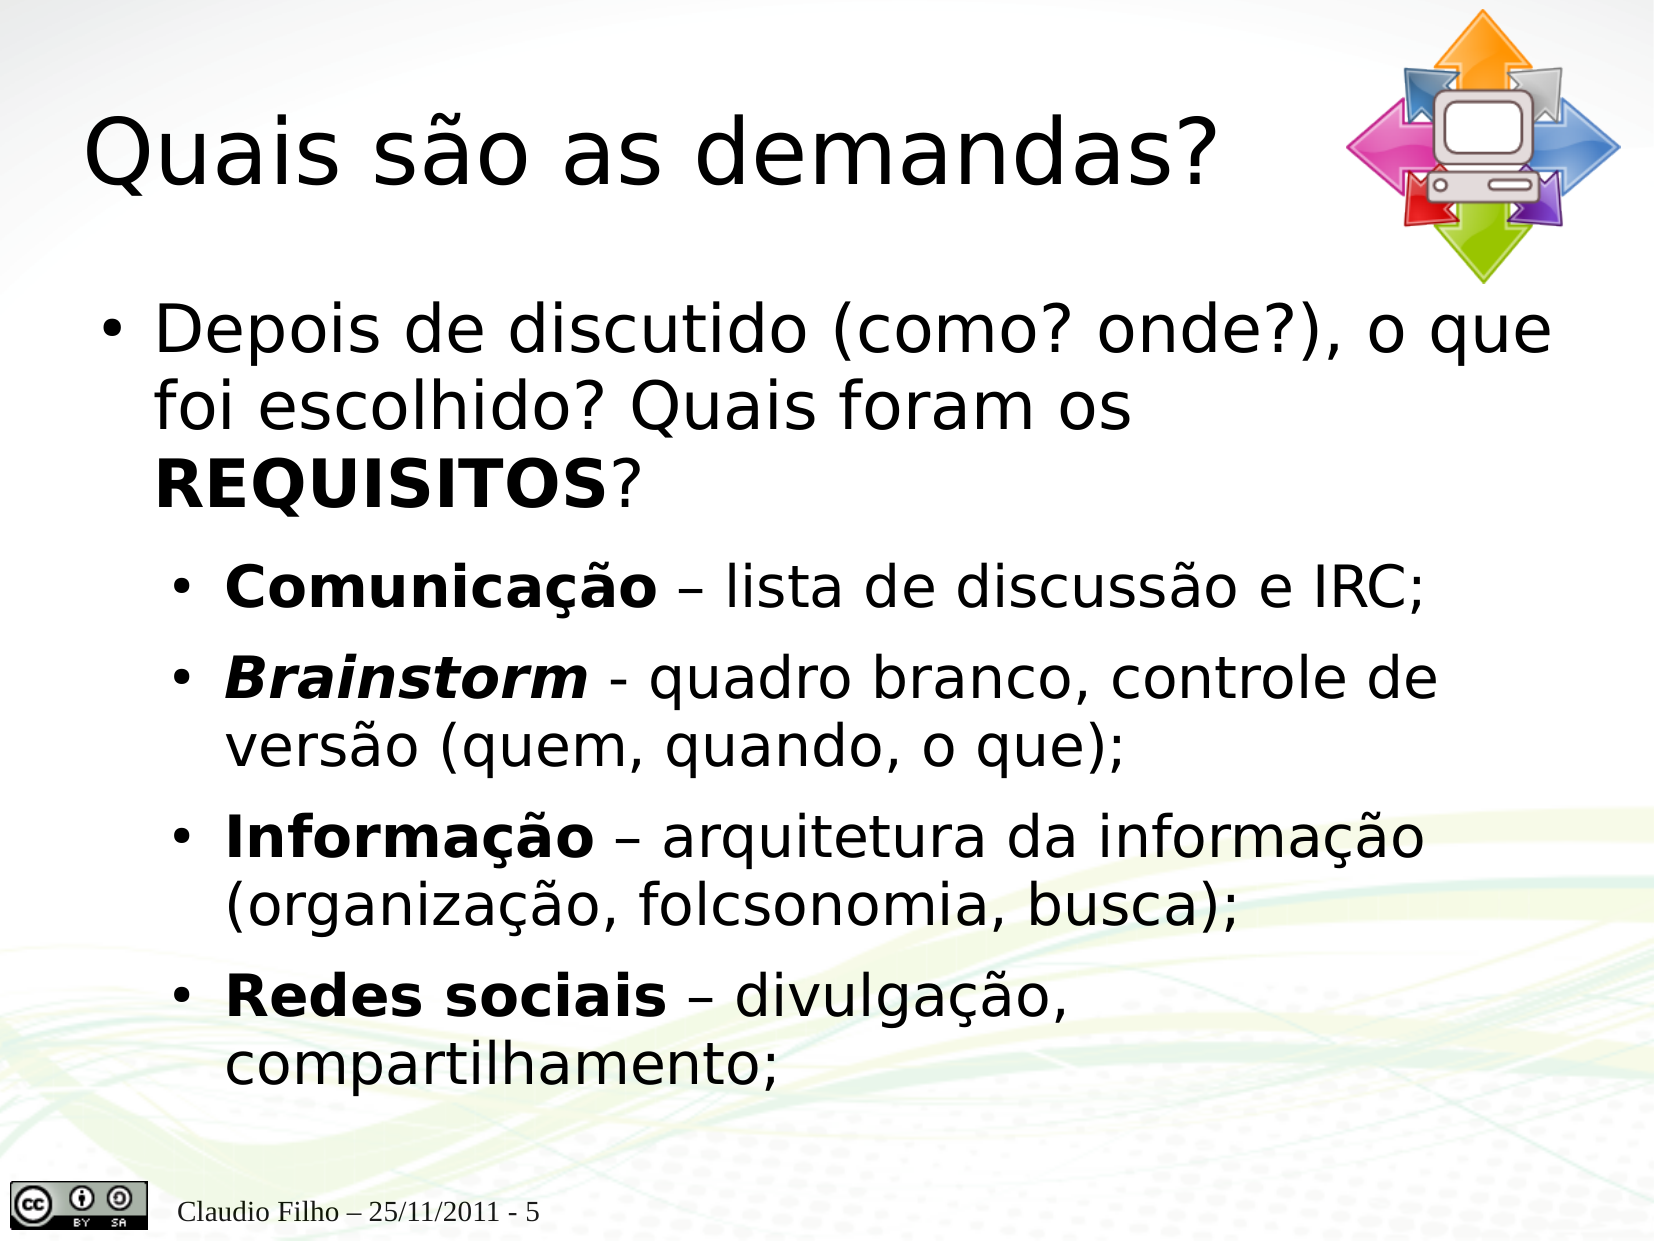

# Quais são as demandas?
Depois de discutido (como? onde?), o que foi escolhido? Quais foram os REQUISITOS?
Comunicação – lista de discussão e IRC;
Brainstorm - quadro branco, controle de versão (quem, quando, o que);
Informação – arquitetura da informação (organização, folcsonomia, busca);
Redes sociais – divulgação, compartilhamento;